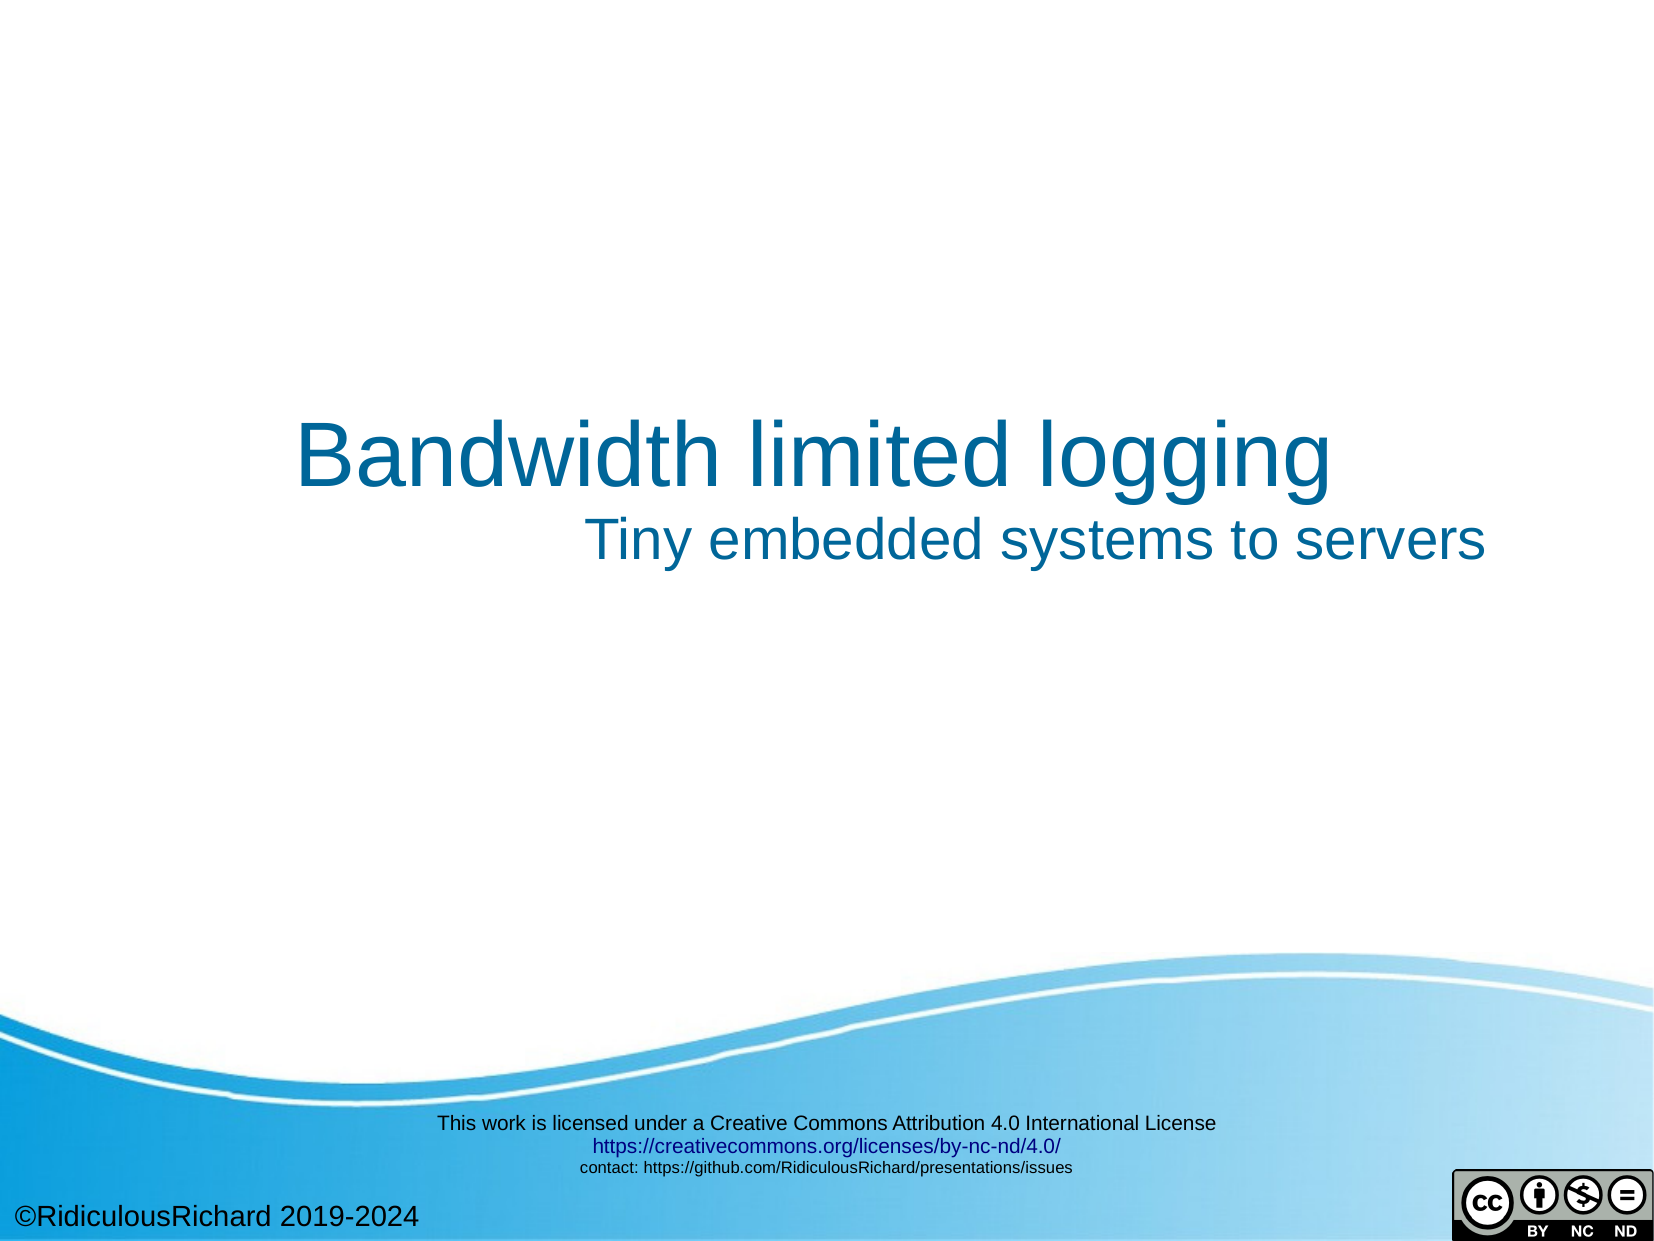

# Bandwidth limited logging Tiny embedded systems to servers